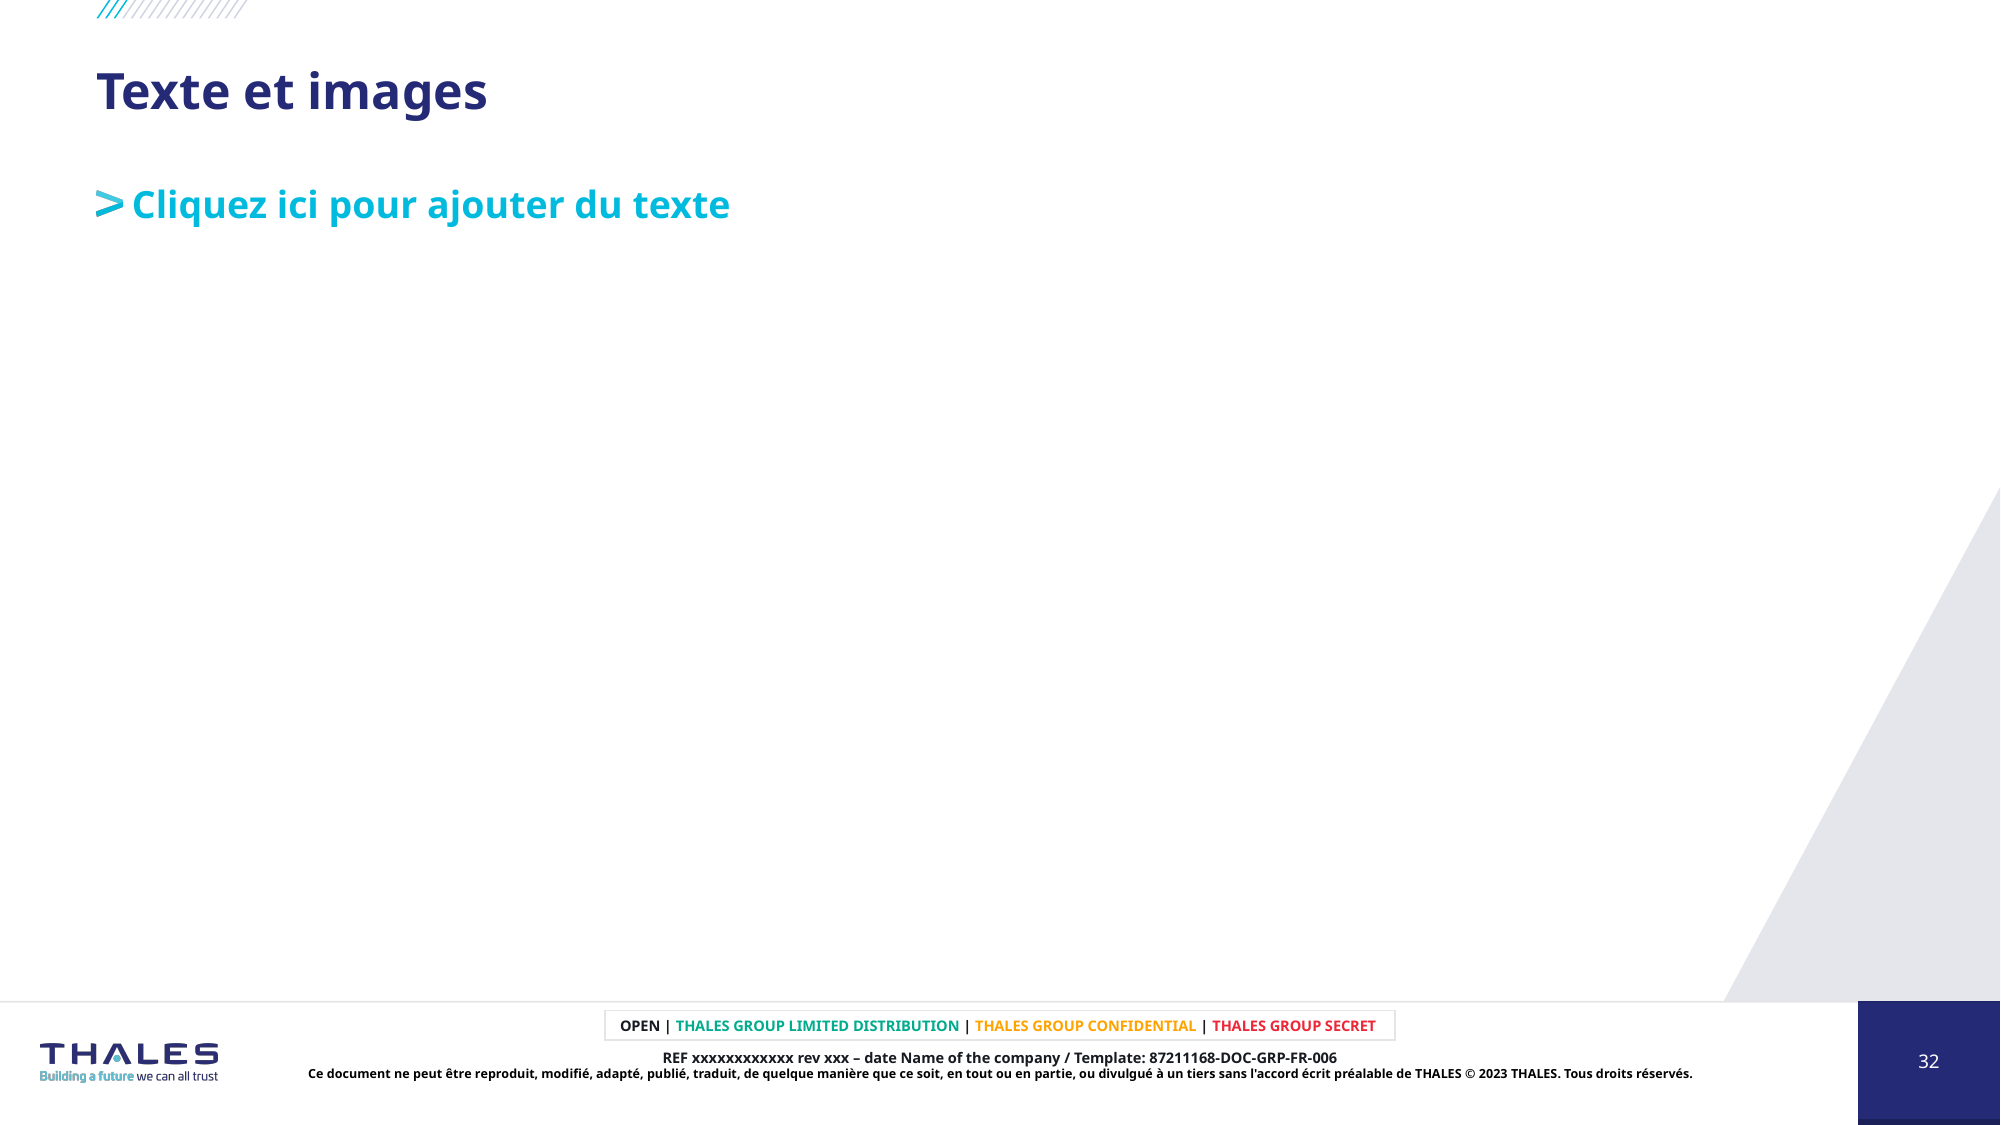

# Texte et images
Cliquez ici pour ajouter du texte